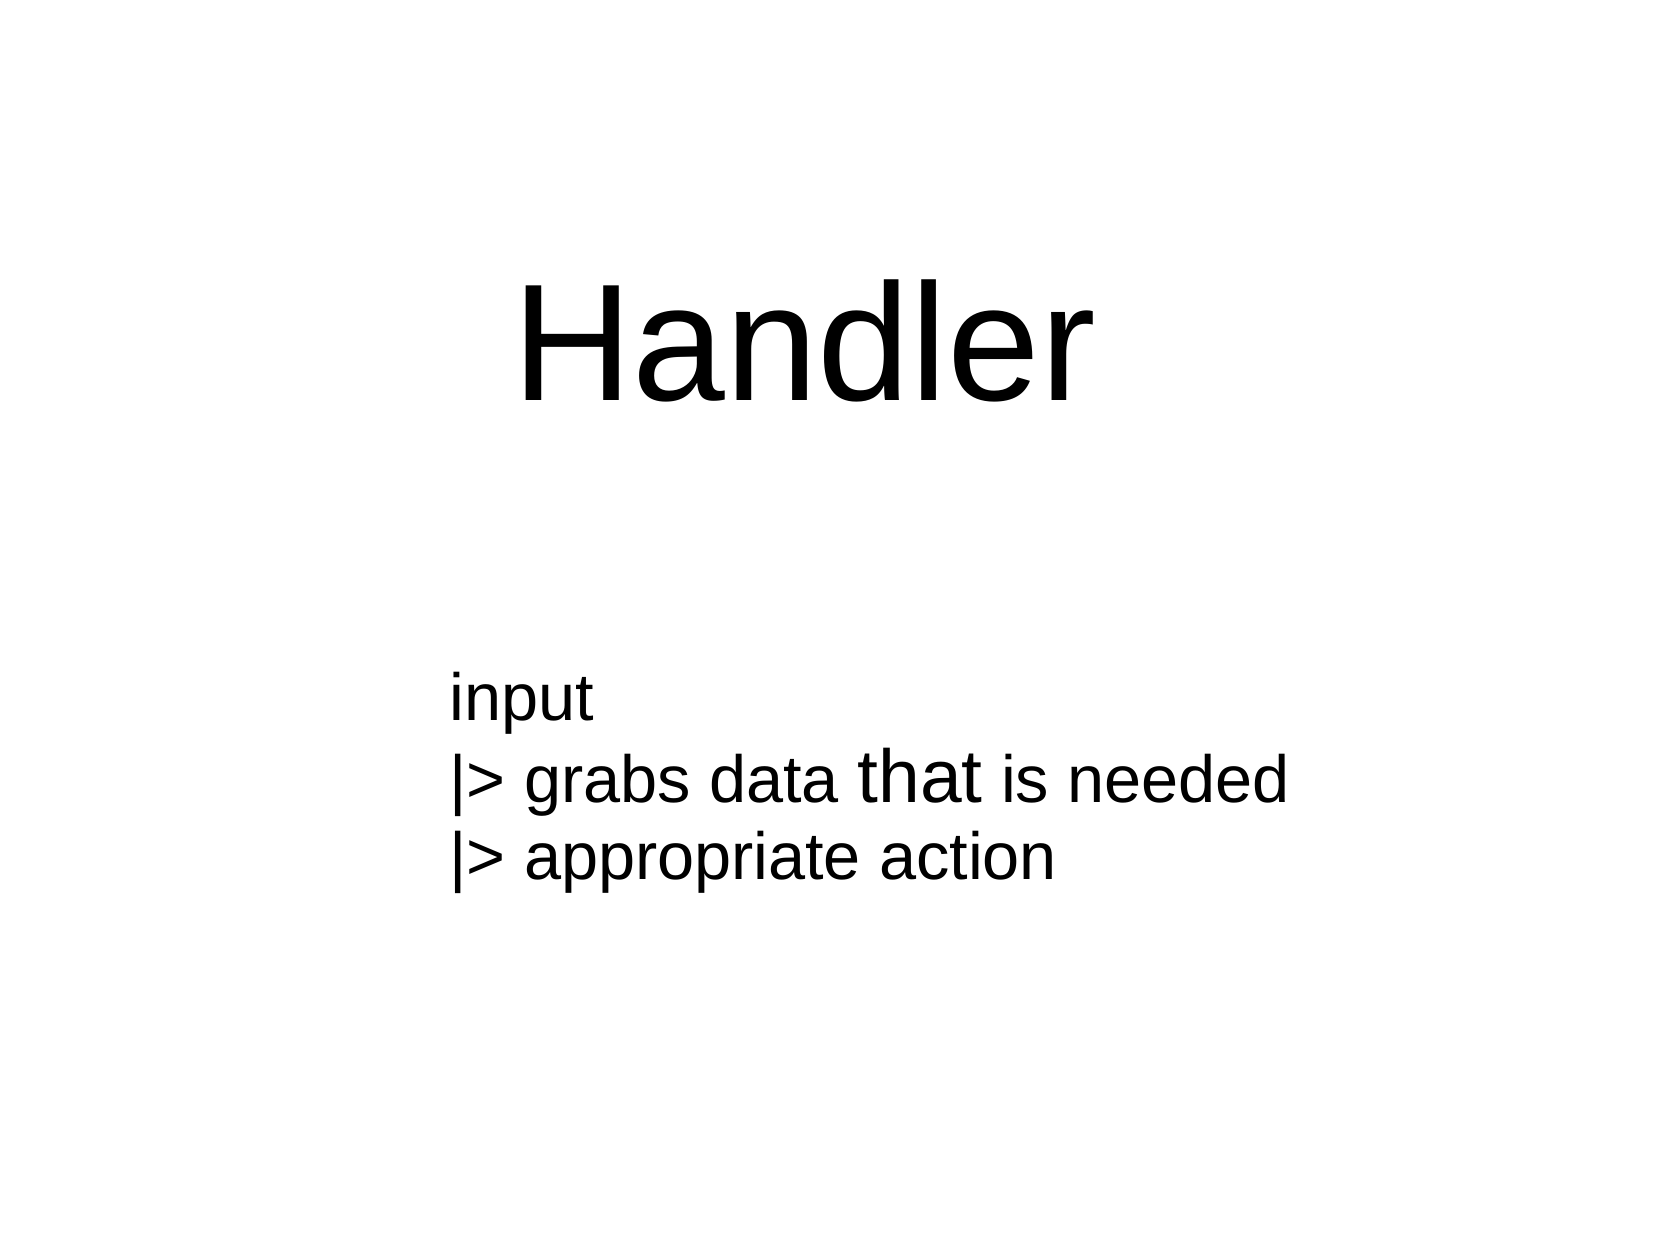

# Handler
input
|> grabs data that is needed
|> appropriate action